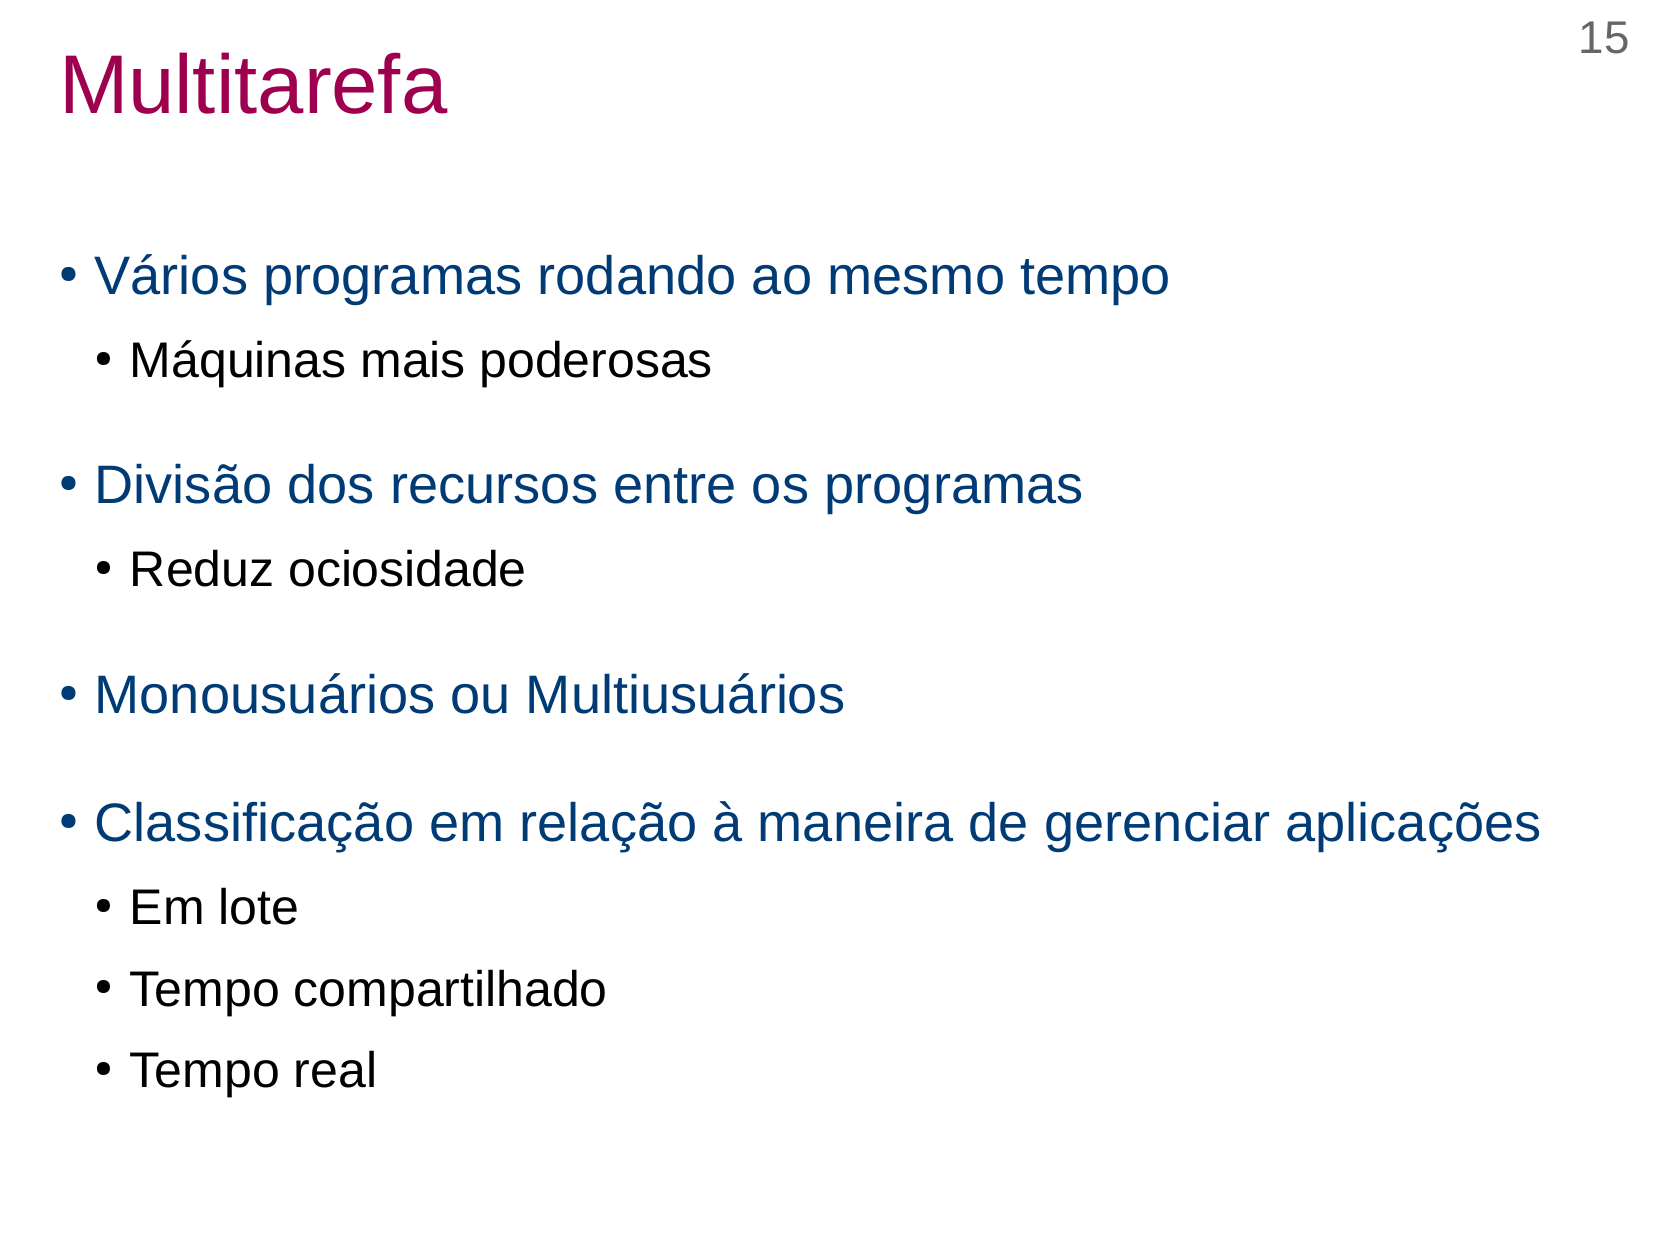

15
# Multitarefa
Vários programas rodando ao mesmo tempo
Máquinas mais poderosas
Divisão dos recursos entre os programas
Reduz ociosidade
Monousuários ou Multiusuários
Classificação em relação à maneira de gerenciar aplicações
Em lote
Tempo compartilhado
Tempo real